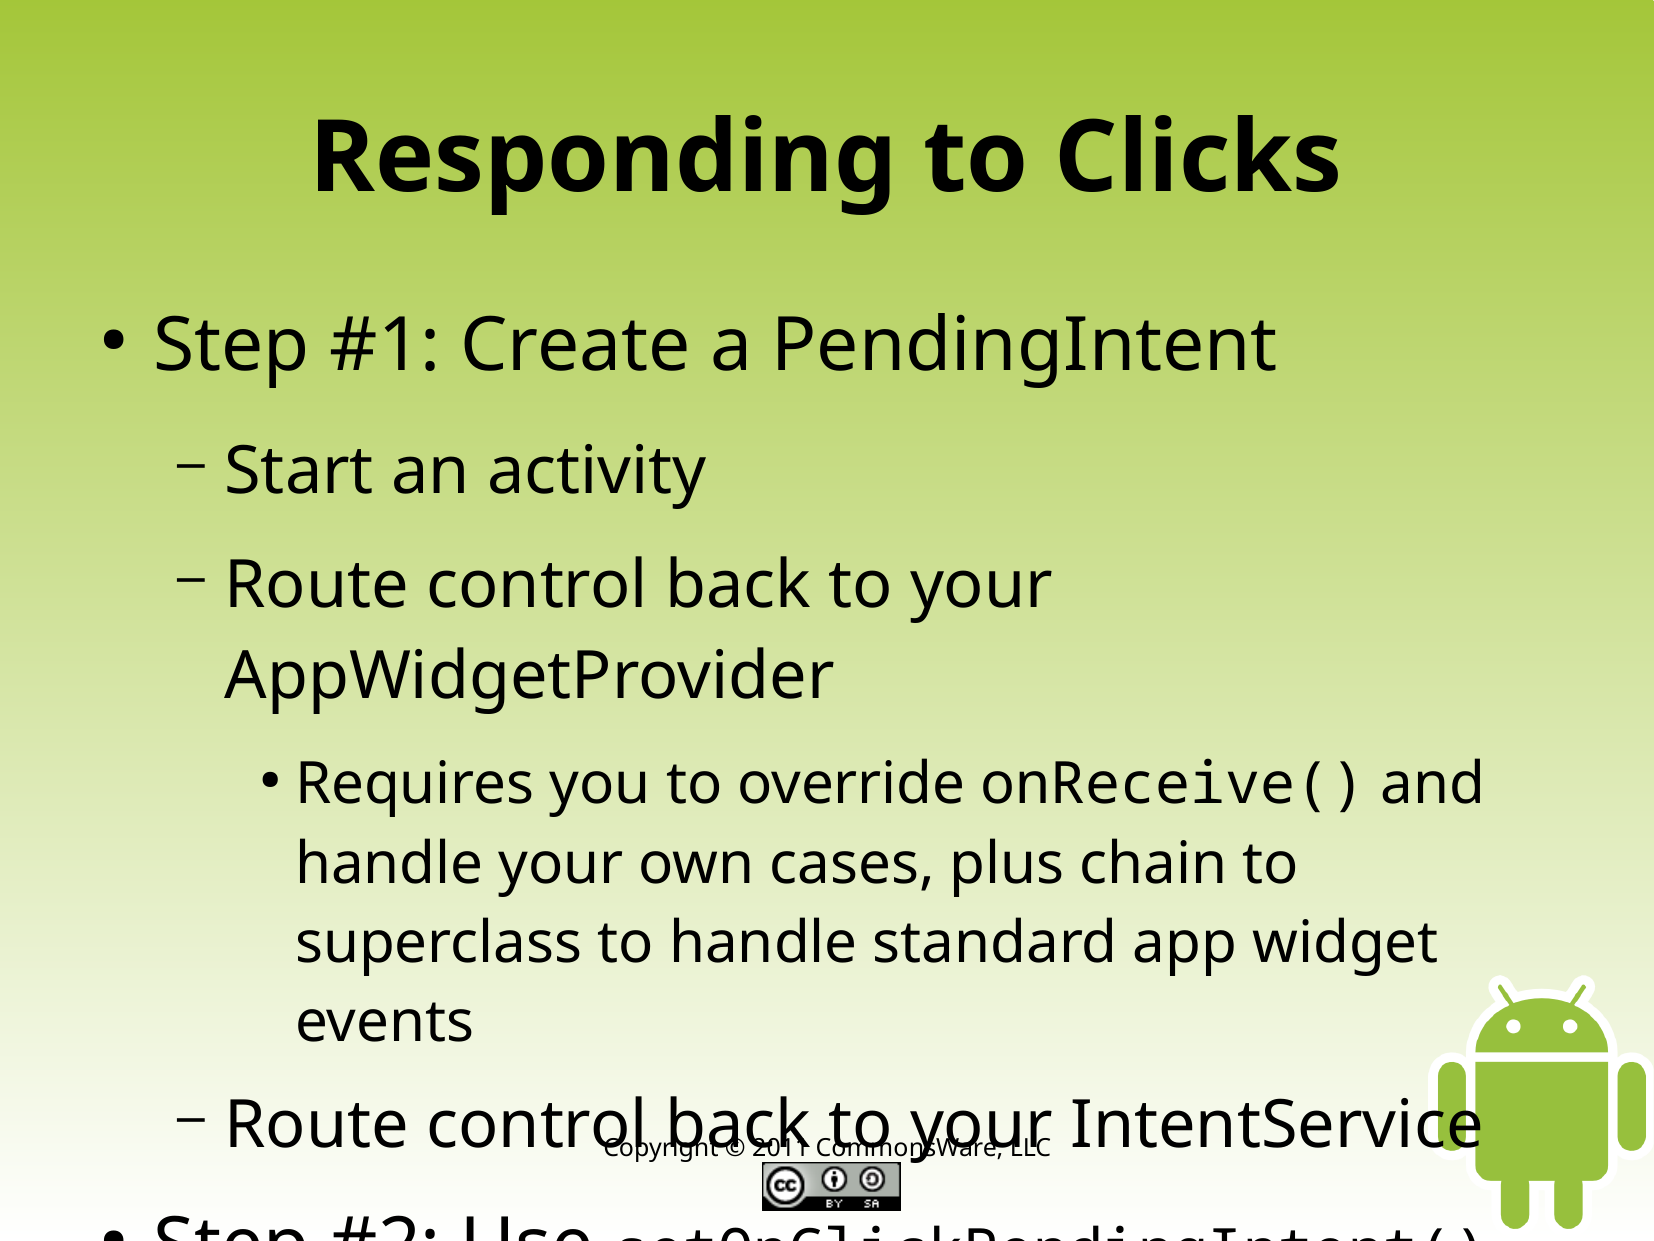

# Responding to Clicks
Step #1: Create a PendingIntent
Start an activity
Route control back to your AppWidgetProvider
Requires you to override onReceive() and handle your own cases, plus chain to superclass to handle standard app widget events
Route control back to your IntentService
Step #2: Use setOnClickPendingIntent()